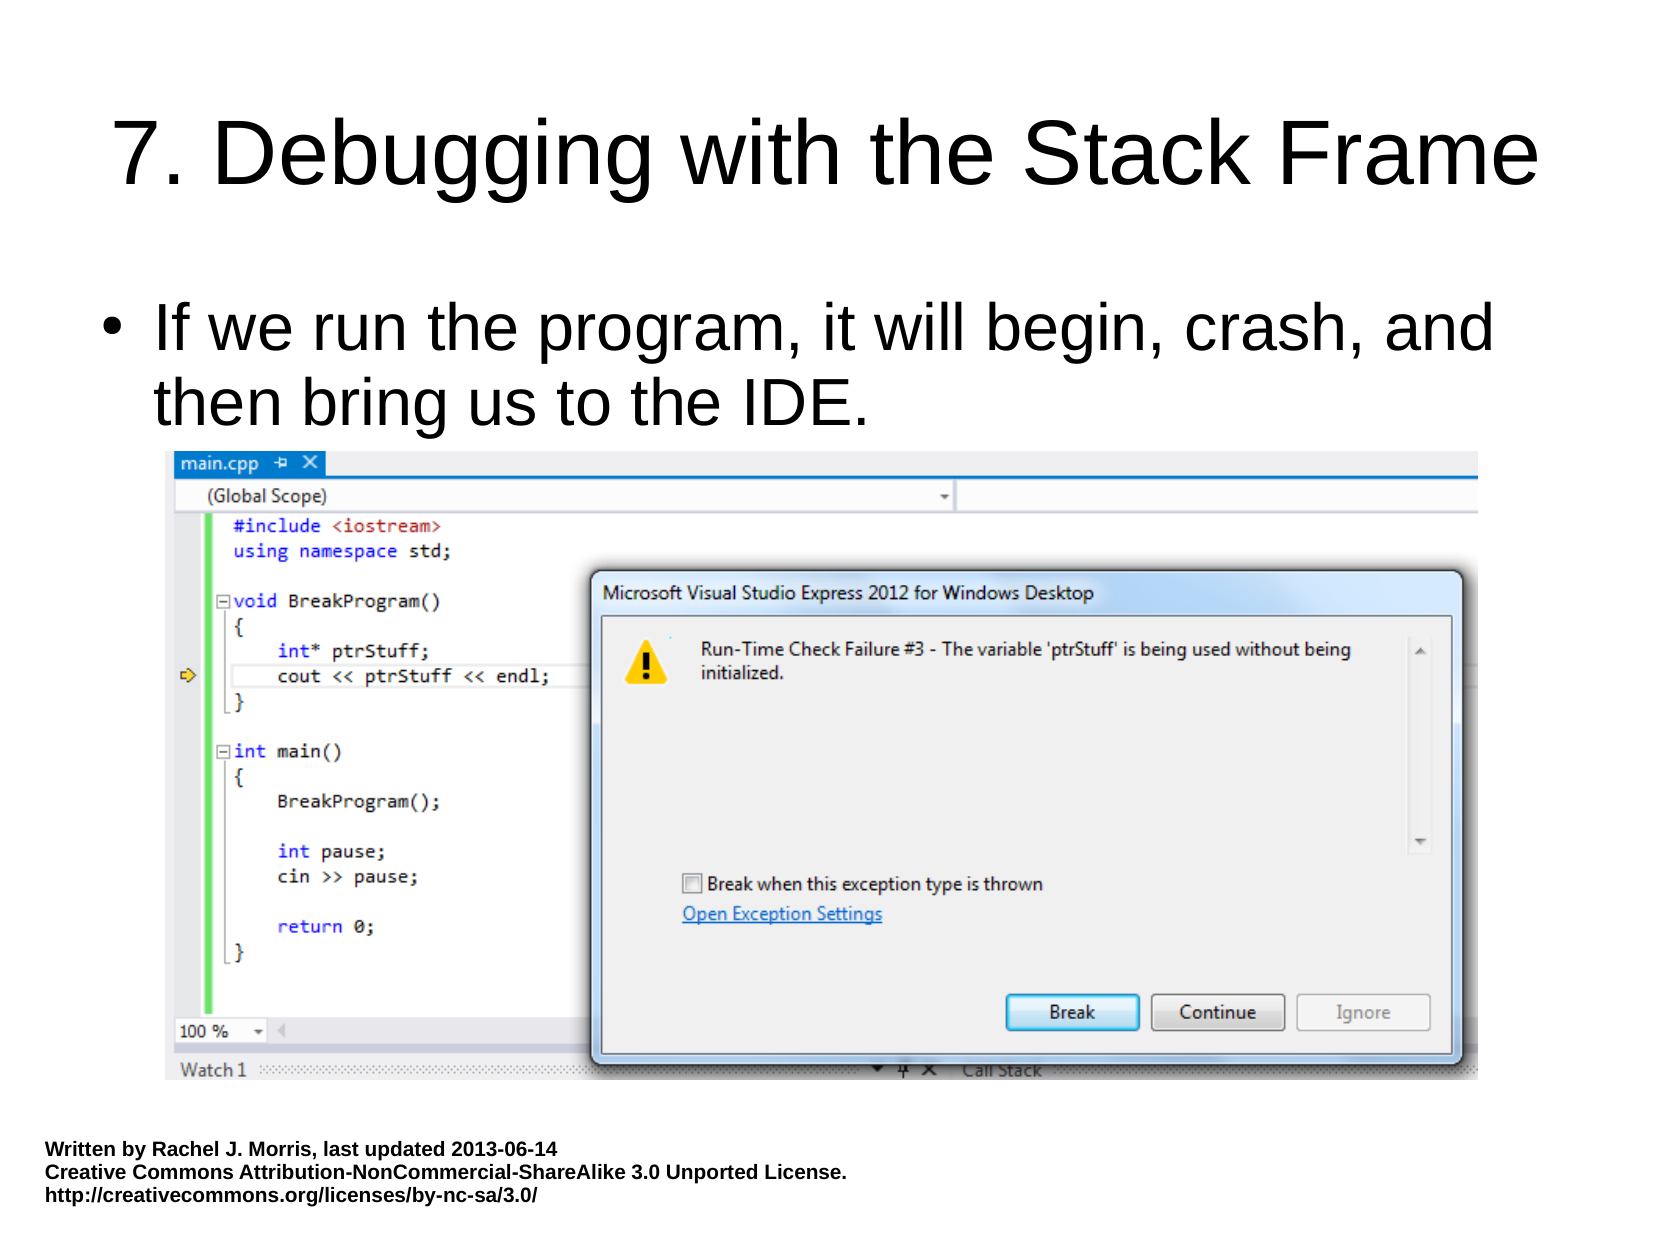

# 7. Debugging with the Stack Frame
If we run the program, it will begin, crash, and then bring us to the IDE.